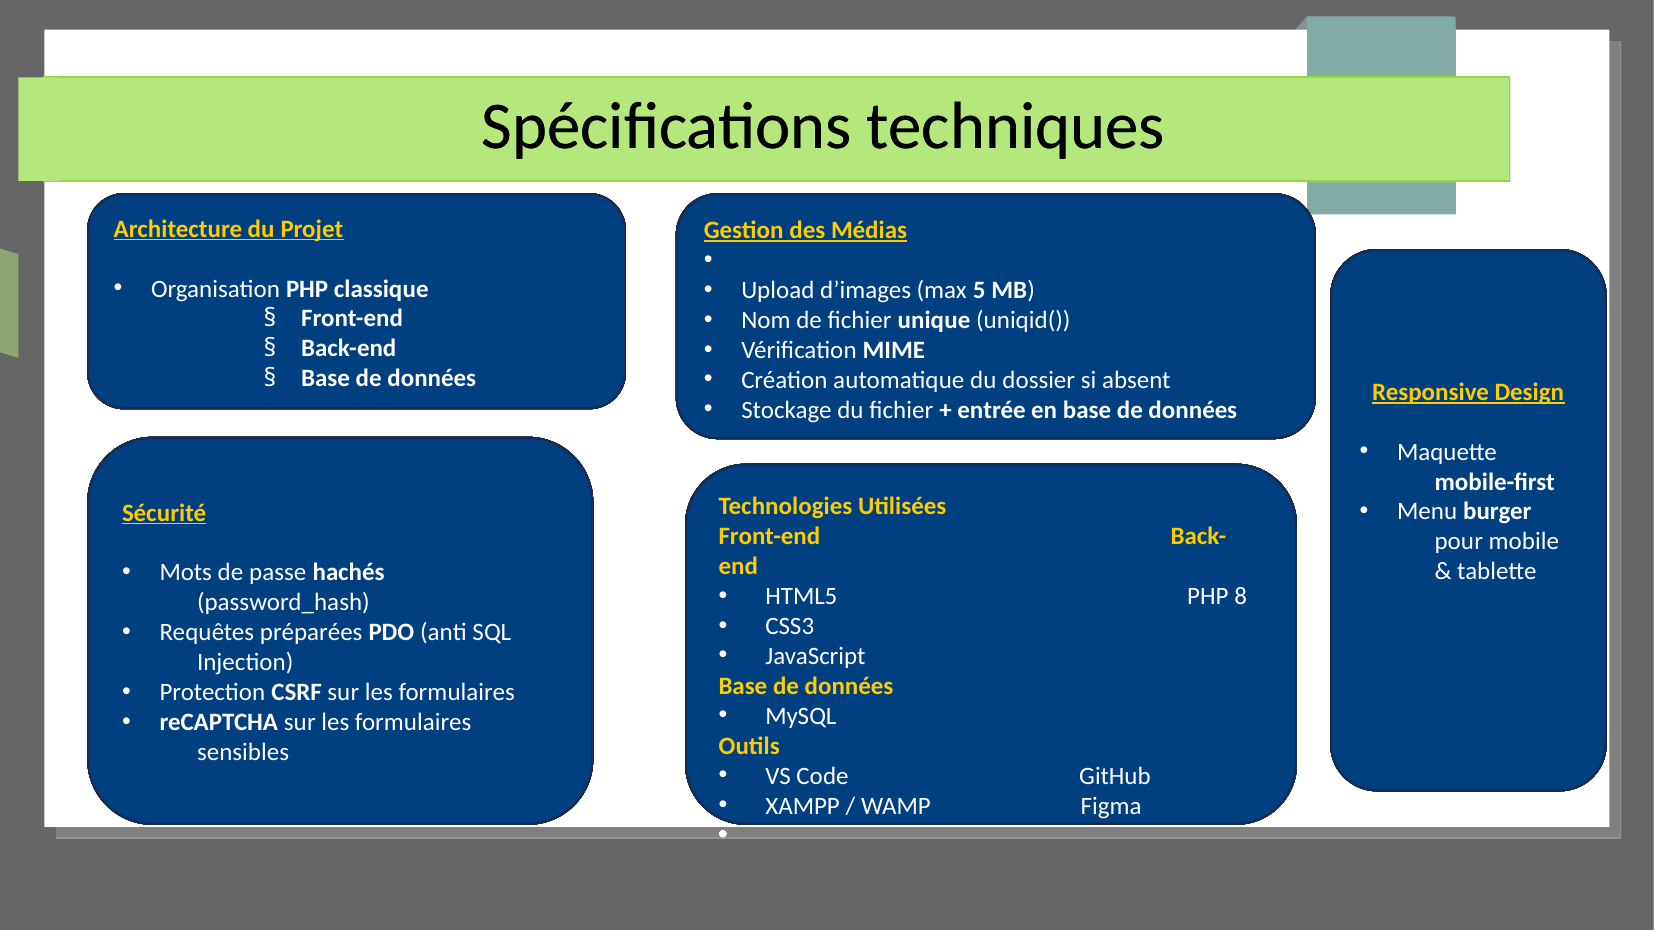

Spécifications techniques​
Spécifications techniques​
Architecture du Projet
Organisation PHP classique
Front-end
Back-end
Base de données
Architecture du Projet
Organisation PHP classique
Front-end
Back-end
Base de données
Architecture du Projet
Organisation PHP classique
Front-end
Back-end
Base de données
Architecture du Projet
Organisation PHP classique
Front-end
Back-end
Base de données
Architecture du Projet
Organisation PHP classique
Front-end
Back-end
Base de données
Architecture du Projet
Organisation PHP classique
Front-end
Back-end
Base de données
Architecture du Projet
Organisation PHP classique
Front-end
Back-end
Base de données
Architecture du Projet
Organisation PHP classique
Front-end
Back-end
Base de données
Architecture du Projet
Organisation PHP classique
Front-end
Back-end
Base de données
Architecture du Projet
Organisation PHP classique
Front-end
Back-end
Base de données
Architecture du Projet
Organisation PHP classique
Front-end
Back-end
Base de données
Architecture du Projet
Organisation PHP classique
Front-end
Back-end
Base de données
Architecture du Projet
Organisation PHP classique
Front-end
Back-end
Base de données
Architecture du Projet
Organisation PHP classique
Front-end
Back-end
Base de données
Architecture du Projet
Organisation PHP classique
Front-end
Back-end
Base de données
Architecture du Projet
Organisation PHP classique
Front-end
Back-end
Base de données
Gestion des Médias
Upload d’images (max 5 MB)
Nom de fichier unique (uniqid())
Vérification MIME
Création automatique du dossier si absent
Stockage du fichier + entrée en base de données
Gestion des Médias
Upload d’images (max 5 MB)
Nom de fichier unique (uniqid())
Vérification MIME
Création automatique du dossier si absent
Stockage du fichier + entrée en base de données
Gestion des Médias
Upload d’images (max 5 MB)
Nom de fichier unique (uniqid())
Vérification MIME
Création automatique du dossier si absent
Stockage du fichier + entrée en base de données
Gestion des Médias
Upload d’images (max 5 MB)
Nom de fichier unique (uniqid())
Vérification MIME
Création automatique du dossier si absent
Stockage du fichier + entrée en base de données
Gestion des Médias
Upload d’images (max 5 MB)
Nom de fichier unique (uniqid())
Vérification MIME
Création automatique du dossier si absent
Stockage du fichier + entrée en base de données
Gestion des Médias
Upload d’images (max 5 MB)
Nom de fichier unique (uniqid())
Vérification MIME
Création automatique du dossier si absent
Stockage du fichier + entrée en base de données
Gestion des Médias
Upload d’images (max 5 MB)
Nom de fichier unique (uniqid())
Vérification MIME
Création automatique du dossier si absent
Stockage du fichier + entrée en base de données
Gestion des Médias
Upload d’images (max 5 MB)
Nom de fichier unique (uniqid())
Vérification MIME
Création automatique du dossier si absent
Stockage du fichier + entrée en base de données
Gestion des Médias
Upload d’images (max 5 MB)
Nom de fichier unique (uniqid())
Vérification MIME
Création automatique du dossier si absent
Stockage du fichier + entrée en base de données
Gestion des Médias
Upload d’images (max 5 MB)
Nom de fichier unique (uniqid())
Vérification MIME
Création automatique du dossier si absent
Stockage du fichier + entrée en base de données
Gestion des Médias
Upload d’images (max 5 MB)
Nom de fichier unique (uniqid())
Vérification MIME
Création automatique du dossier si absent
Stockage du fichier + entrée en base de données
Gestion des Médias
Upload d’images (max 5 MB)
Nom de fichier unique (uniqid())
Vérification MIME
Création automatique du dossier si absent
Stockage du fichier + entrée en base de données
Gestion des Médias
Upload d’images (max 5 MB)
Nom de fichier unique (uniqid())
Vérification MIME
Création automatique du dossier si absent
Stockage du fichier + entrée en base de données
Gestion des Médias
Upload d’images (max 5 MB)
Nom de fichier unique (uniqid())
Vérification MIME
Création automatique du dossier si absent
Stockage du fichier + entrée en base de données
Gestion des Médias
Upload d’images (max 5 MB)
Nom de fichier unique (uniqid())
Vérification MIME
Création automatique du dossier si absent
Stockage du fichier + entrée en base de données
Gestion des Médias
Upload d’images (max 5 MB)
Nom de fichier unique (uniqid())
Vérification MIME
Création automatique du dossier si absent
Stockage du fichier + entrée en base de données
Responsive Design
Maquette mobile-first
Menu burger pour mobile & tablette
Responsive Design
Maquette mobile-first
Menu burger pour mobile & tablette
Responsive Design
Maquette mobile-first
Menu burger pour mobile & tablette
Responsive Design
Maquette mobile-first
Menu burger pour mobile & tablette
Responsive Design
Maquette mobile-first
Menu burger pour mobile & tablette
Responsive Design
Maquette mobile-first
Menu burger pour mobile & tablette
Responsive Design
Maquette mobile-first
Menu burger pour mobile & tablette
Responsive Design
Maquette mobile-first
Menu burger pour mobile & tablette
Responsive Design
Maquette mobile-first
Menu burger pour mobile & tablette
Responsive Design
Maquette mobile-first
Menu burger pour mobile & tablette
Responsive Design
Maquette mobile-first
Menu burger pour mobile & tablette
Responsive Design
Maquette mobile-first
Menu burger pour mobile & tablette
Responsive Design
Maquette mobile-first
Menu burger pour mobile & tablette
Responsive Design
Maquette mobile-first
Menu burger pour mobile & tablette
Responsive Design
Maquette mobile-first
Menu burger pour mobile & tablette
Responsive Design
Maquette mobile-first
Menu burger pour mobile & tablette
Sécurité
Mots de passe hachés (password_hash)
Requêtes préparées PDO (anti SQL Injection)
Protection CSRF sur les formulaires
reCAPTCHA sur les formulaires sensibles
Sécurité
Mots de passe hachés (password_hash)
Requêtes préparées PDO (anti SQL Injection)
Protection CSRF sur les formulaires
reCAPTCHA sur les formulaires sensibles
Sécurité
Mots de passe hachés (password_hash)
Requêtes préparées PDO (anti SQL Injection)
Protection CSRF sur les formulaires
reCAPTCHA sur les formulaires sensibles
Sécurité
Mots de passe hachés (password_hash)
Requêtes préparées PDO (anti SQL Injection)
Protection CSRF sur les formulaires
reCAPTCHA sur les formulaires sensibles
Sécurité
Mots de passe hachés (password_hash)
Requêtes préparées PDO (anti SQL Injection)
Protection CSRF sur les formulaires
reCAPTCHA sur les formulaires sensibles
Sécurité
Mots de passe hachés (password_hash)
Requêtes préparées PDO (anti SQL Injection)
Protection CSRF sur les formulaires
reCAPTCHA sur les formulaires sensibles
Sécurité
Mots de passe hachés (password_hash)
Requêtes préparées PDO (anti SQL Injection)
Protection CSRF sur les formulaires
reCAPTCHA sur les formulaires sensibles
Sécurité
Mots de passe hachés (password_hash)
Requêtes préparées PDO (anti SQL Injection)
Protection CSRF sur les formulaires
reCAPTCHA sur les formulaires sensibles
Sécurité
Mots de passe hachés (password_hash)
Requêtes préparées PDO (anti SQL Injection)
Protection CSRF sur les formulaires
reCAPTCHA sur les formulaires sensibles
Sécurité
Mots de passe hachés (password_hash)
Requêtes préparées PDO (anti SQL Injection)
Protection CSRF sur les formulaires
reCAPTCHA sur les formulaires sensibles
Sécurité
Mots de passe hachés (password_hash)
Requêtes préparées PDO (anti SQL Injection)
Protection CSRF sur les formulaires
reCAPTCHA sur les formulaires sensibles
Sécurité
Mots de passe hachés (password_hash)
Requêtes préparées PDO (anti SQL Injection)
Protection CSRF sur les formulaires
reCAPTCHA sur les formulaires sensibles
Sécurité
Mots de passe hachés (password_hash)
Requêtes préparées PDO (anti SQL Injection)
Protection CSRF sur les formulaires
reCAPTCHA sur les formulaires sensibles
Sécurité
Mots de passe hachés (password_hash)
Requêtes préparées PDO (anti SQL Injection)
Protection CSRF sur les formulaires
reCAPTCHA sur les formulaires sensibles
Sécurité
Mots de passe hachés (password_hash)
Requêtes préparées PDO (anti SQL Injection)
Protection CSRF sur les formulaires
reCAPTCHA sur les formulaires sensibles
Sécurité
Mots de passe hachés (password_hash)
Requêtes préparées PDO (anti SQL Injection)
Protection CSRF sur les formulaires
reCAPTCHA sur les formulaires sensibles
Technologies Utilisées
Front-end              Back-end
HTML5              PHP 8
CSS3
JavaScript
Base de données
MySQL
Outils
VS Code          GitHub
XAMPP / WAMP      Figma
Technologies Utilisées
Front-end              Back-end
HTML5              PHP 8
CSS3
JavaScript
Base de données
MySQL
Outils
VS Code          GitHub
XAMPP / WAMP      Figma
Technologies Utilisées
Front-end              Back-end
HTML5              PHP 8
CSS3
JavaScript
Base de données
MySQL
Outils
VS Code          GitHub
XAMPP / WAMP      Figma
Technologies Utilisées
Front-end              Back-end
HTML5              PHP 8
CSS3
JavaScript
Base de données
MySQL
Outils
VS Code          GitHub
XAMPP / WAMP      Figma
Technologies Utilisées
Front-end              Back-end
HTML5              PHP 8
CSS3
JavaScript
Base de données
MySQL
Outils
VS Code          GitHub
XAMPP / WAMP      Figma
Technologies Utilisées
Front-end              Back-end
HTML5              PHP 8
CSS3
JavaScript
Base de données
MySQL
Outils
VS Code          GitHub
XAMPP / WAMP      Figma
Technologies Utilisées
Front-end              Back-end
HTML5              PHP 8
CSS3
JavaScript
Base de données
MySQL
Outils
VS Code          GitHub
XAMPP / WAMP      Figma
Technologies Utilisées
Front-end              Back-end
HTML5              PHP 8
CSS3
JavaScript
Base de données
MySQL
Outils
VS Code          GitHub
XAMPP / WAMP      Figma
Technologies Utilisées
Front-end              Back-end
HTML5              PHP 8
CSS3
JavaScript
Base de données
MySQL
Outils
VS Code          GitHub
XAMPP / WAMP      Figma
Technologies Utilisées
Front-end              Back-end
HTML5              PHP 8
CSS3
JavaScript
Base de données
MySQL
Outils
VS Code          GitHub
XAMPP / WAMP      Figma
Technologies Utilisées
Front-end              Back-end
HTML5              PHP 8
CSS3
JavaScript
Base de données
MySQL
Outils
VS Code          GitHub
XAMPP / WAMP      Figma
Technologies Utilisées
Front-end              Back-end
HTML5              PHP 8
CSS3
JavaScript
Base de données
MySQL
Outils
VS Code          GitHub
XAMPP / WAMP      Figma
Technologies Utilisées
Front-end              Back-end
HTML5              PHP 8
CSS3
JavaScript
Base de données
MySQL
Outils
VS Code          GitHub
XAMPP / WAMP      Figma
Technologies Utilisées
Front-end              Back-end
HTML5              PHP 8
CSS3
JavaScript
Base de données
MySQL
Outils
VS Code          GitHub
XAMPP / WAMP      Figma
Technologies Utilisées
Front-end              Back-end
HTML5              PHP 8
CSS3
JavaScript
Base de données
MySQL
Outils
VS Code          GitHub
XAMPP / WAMP      Figma
Technologies Utilisées
Front-end              Back-end
HTML5              PHP 8
CSS3
JavaScript
Base de données
MySQL
Outils
VS Code          GitHub
XAMPP / WAMP      Figma